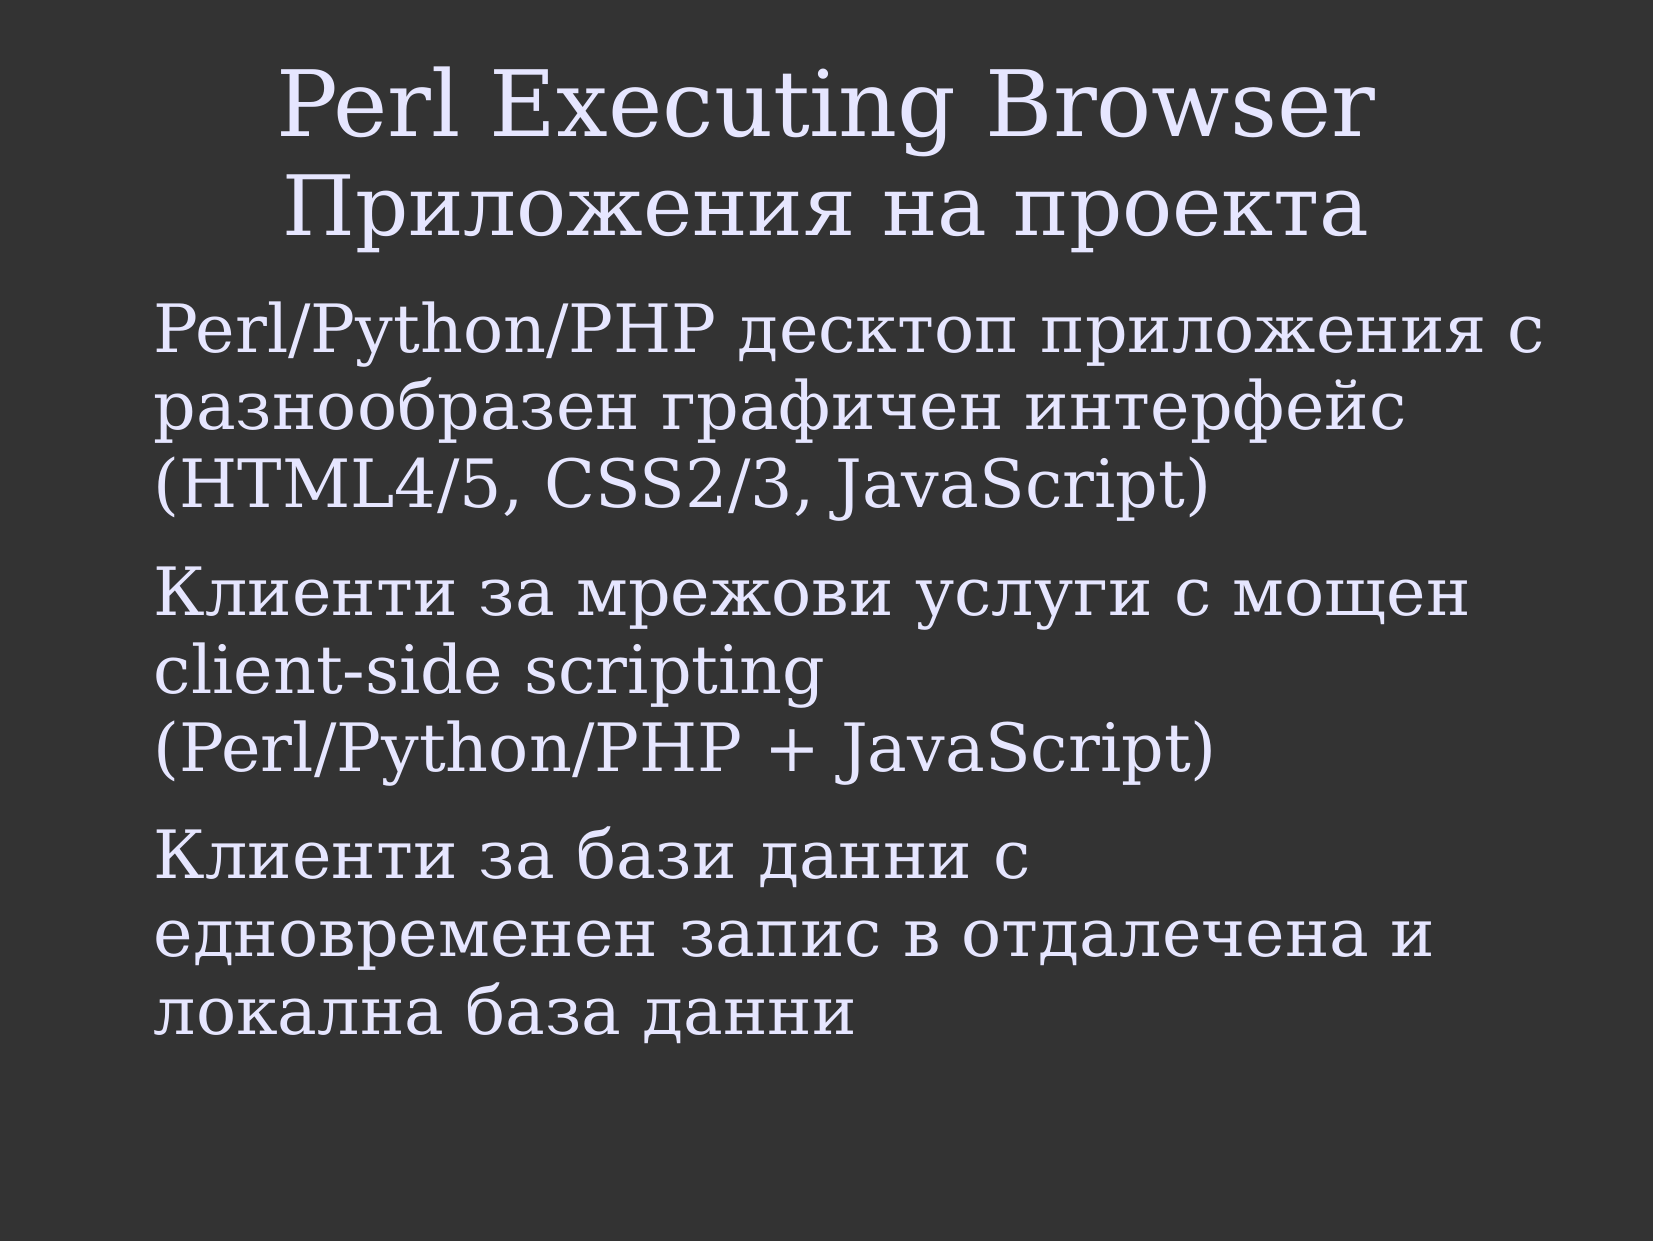

# Perl Executing Browser Приложения на проекта
Perl/Python/PHP десктоп приложения с разнообразен графичен интерфейс
(HTML4/5, CSS2/3, JavaScript)
Клиенти за мрежови услуги с мощен client-side scripting
(Perl/Python/PHP + JavaScript)
Клиенти за бази данни с
едновременен запис в отдалечена и локална база данни